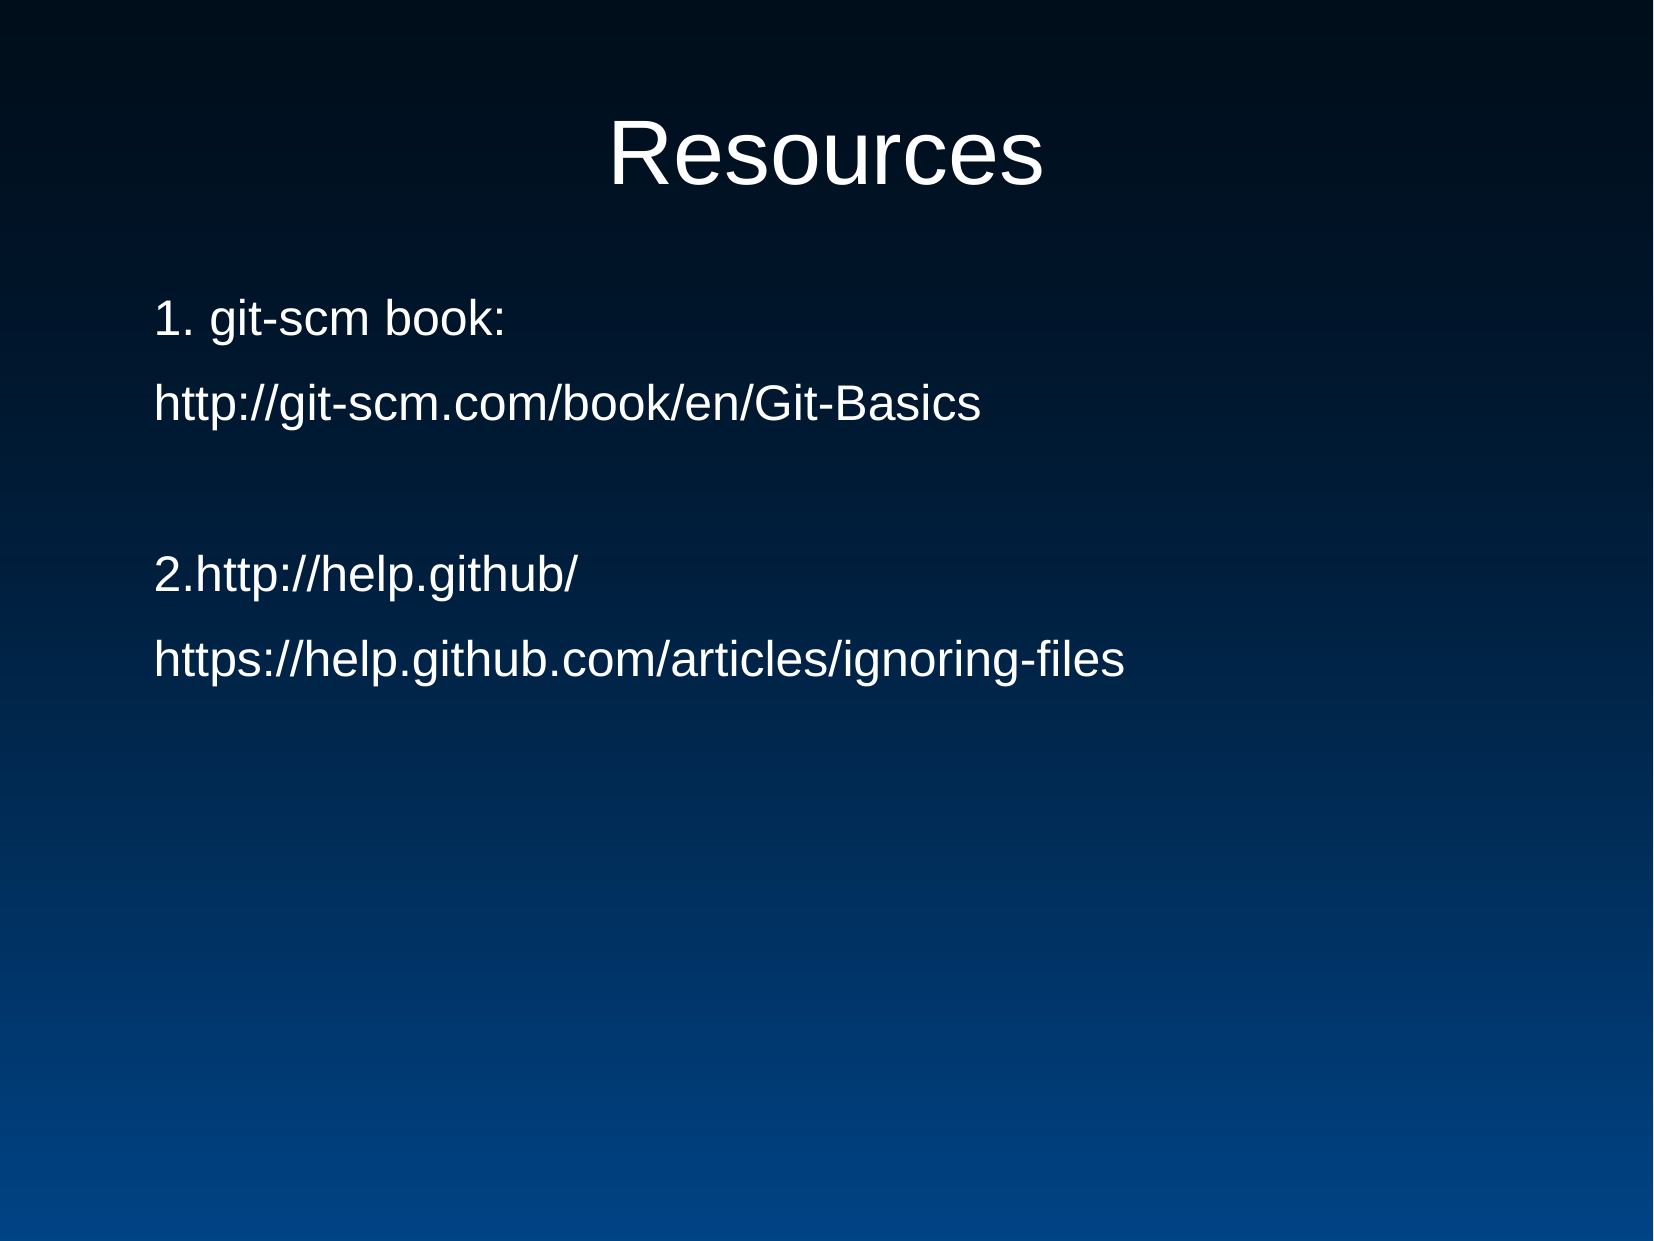

# Resources
1. git-scm book:
http://git-scm.com/book/en/Git-Basics
2.http://help.github/
https://help.github.com/articles/ignoring-files